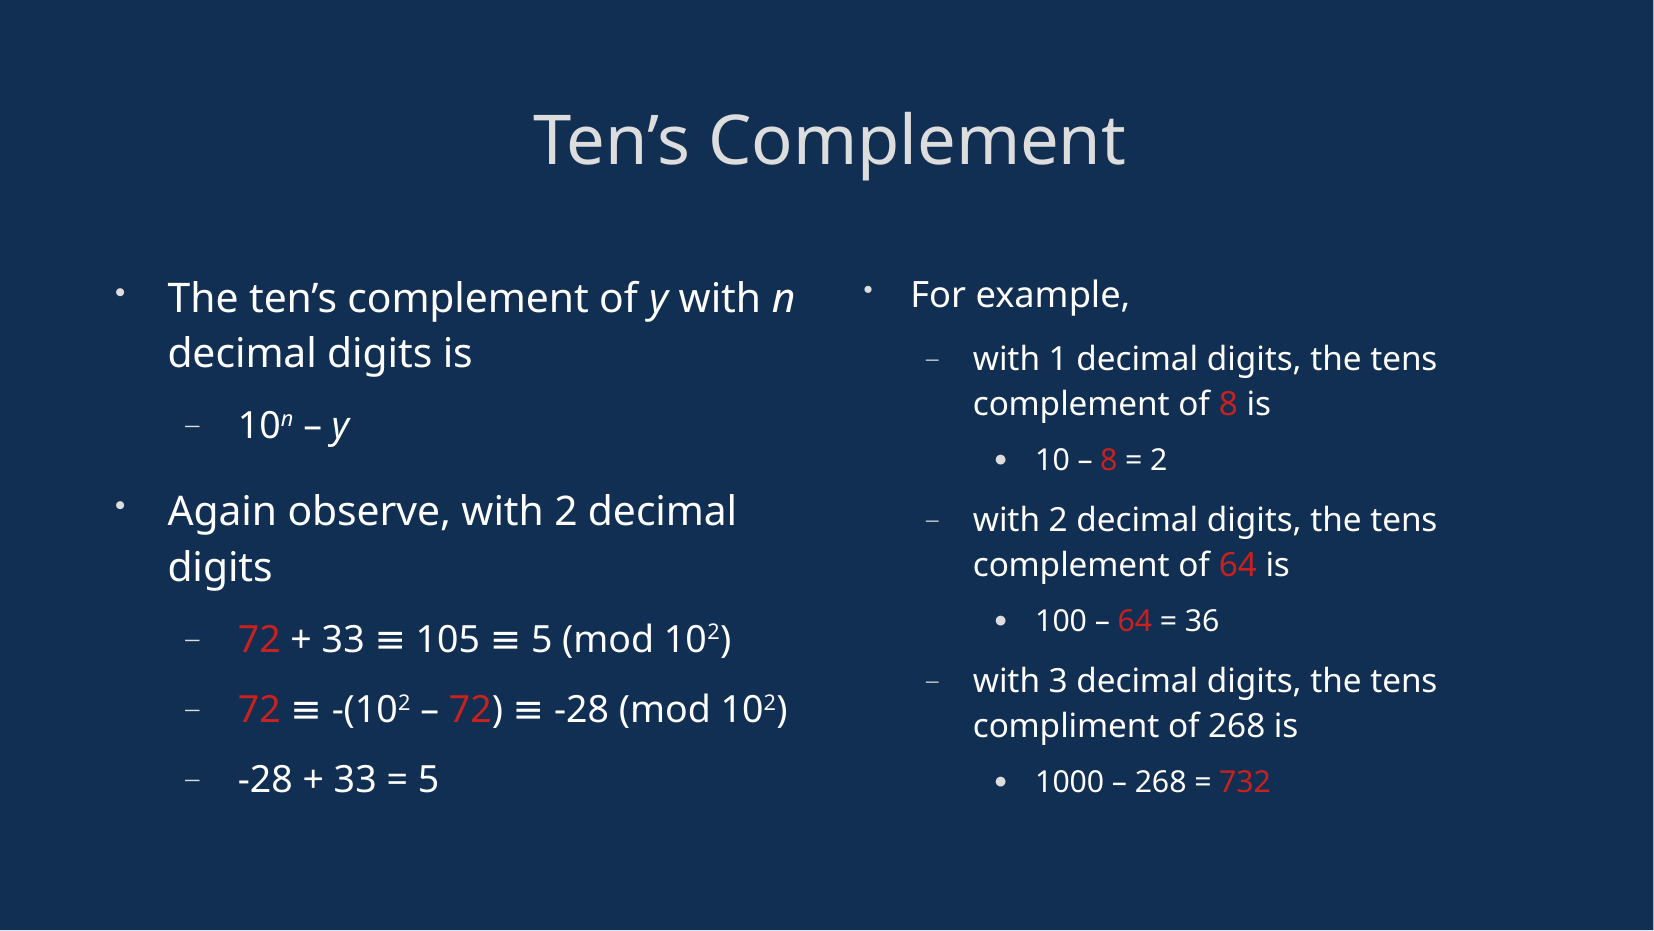

# Ten’s Complement
The ten’s complement of y with n decimal digits is
10n – y
Again observe, with 2 decimal digits
72 + 33 ≡ 105 ≡ 5 (mod 102)
72 ≡ -(102 – 72) ≡ -28 (mod 102)
-28 + 33 = 5
For example,
with 1 decimal digits, the tens complement of 8 is
10 – 8 = 2
with 2 decimal digits, the tens complement of 64 is
100 – 64 = 36
with 3 decimal digits, the tens compliment of 268 is
1000 – 268 = 732